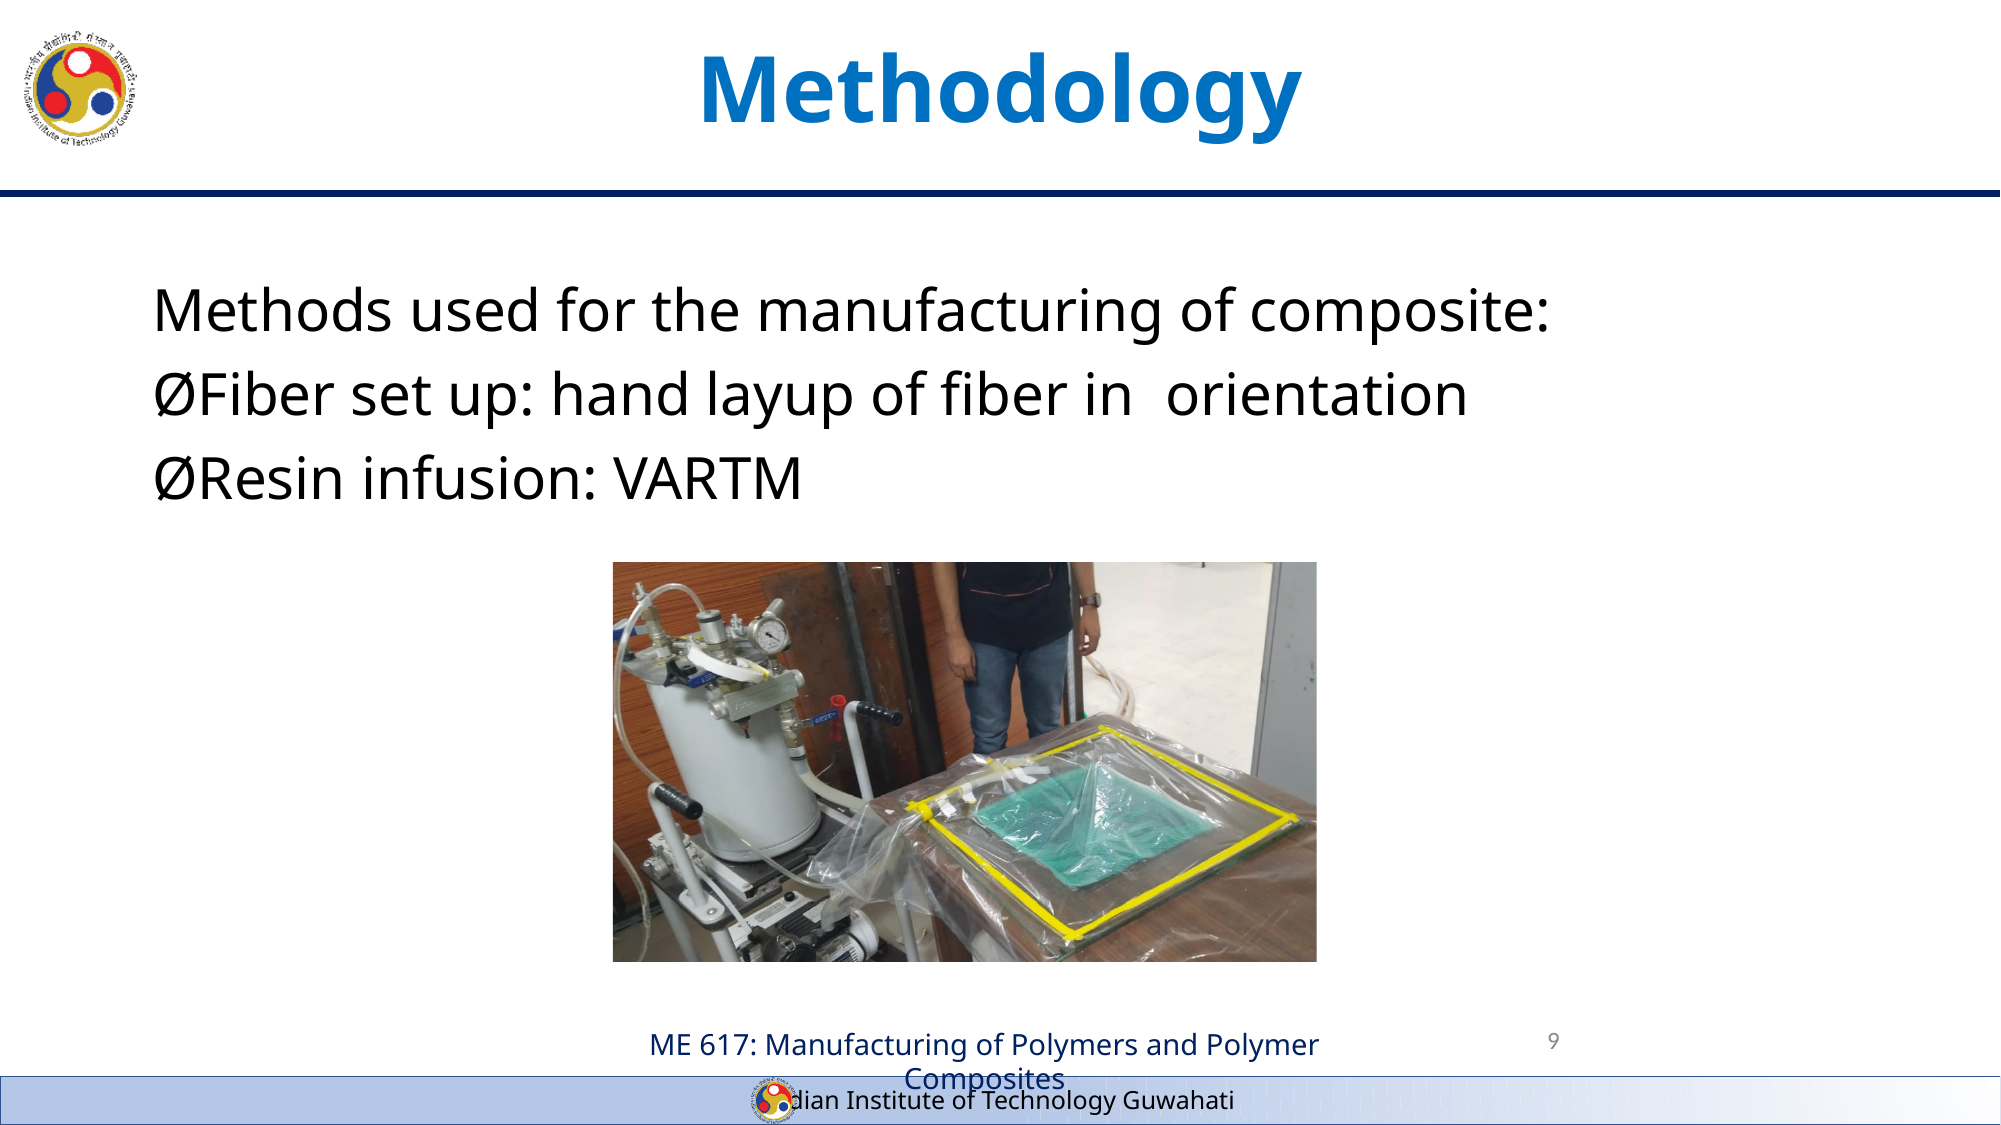

# Methodology
Methods used for the manufacturing of composite:
Fiber set up: hand layup of fiber in orientation
Resin infusion: VARTM